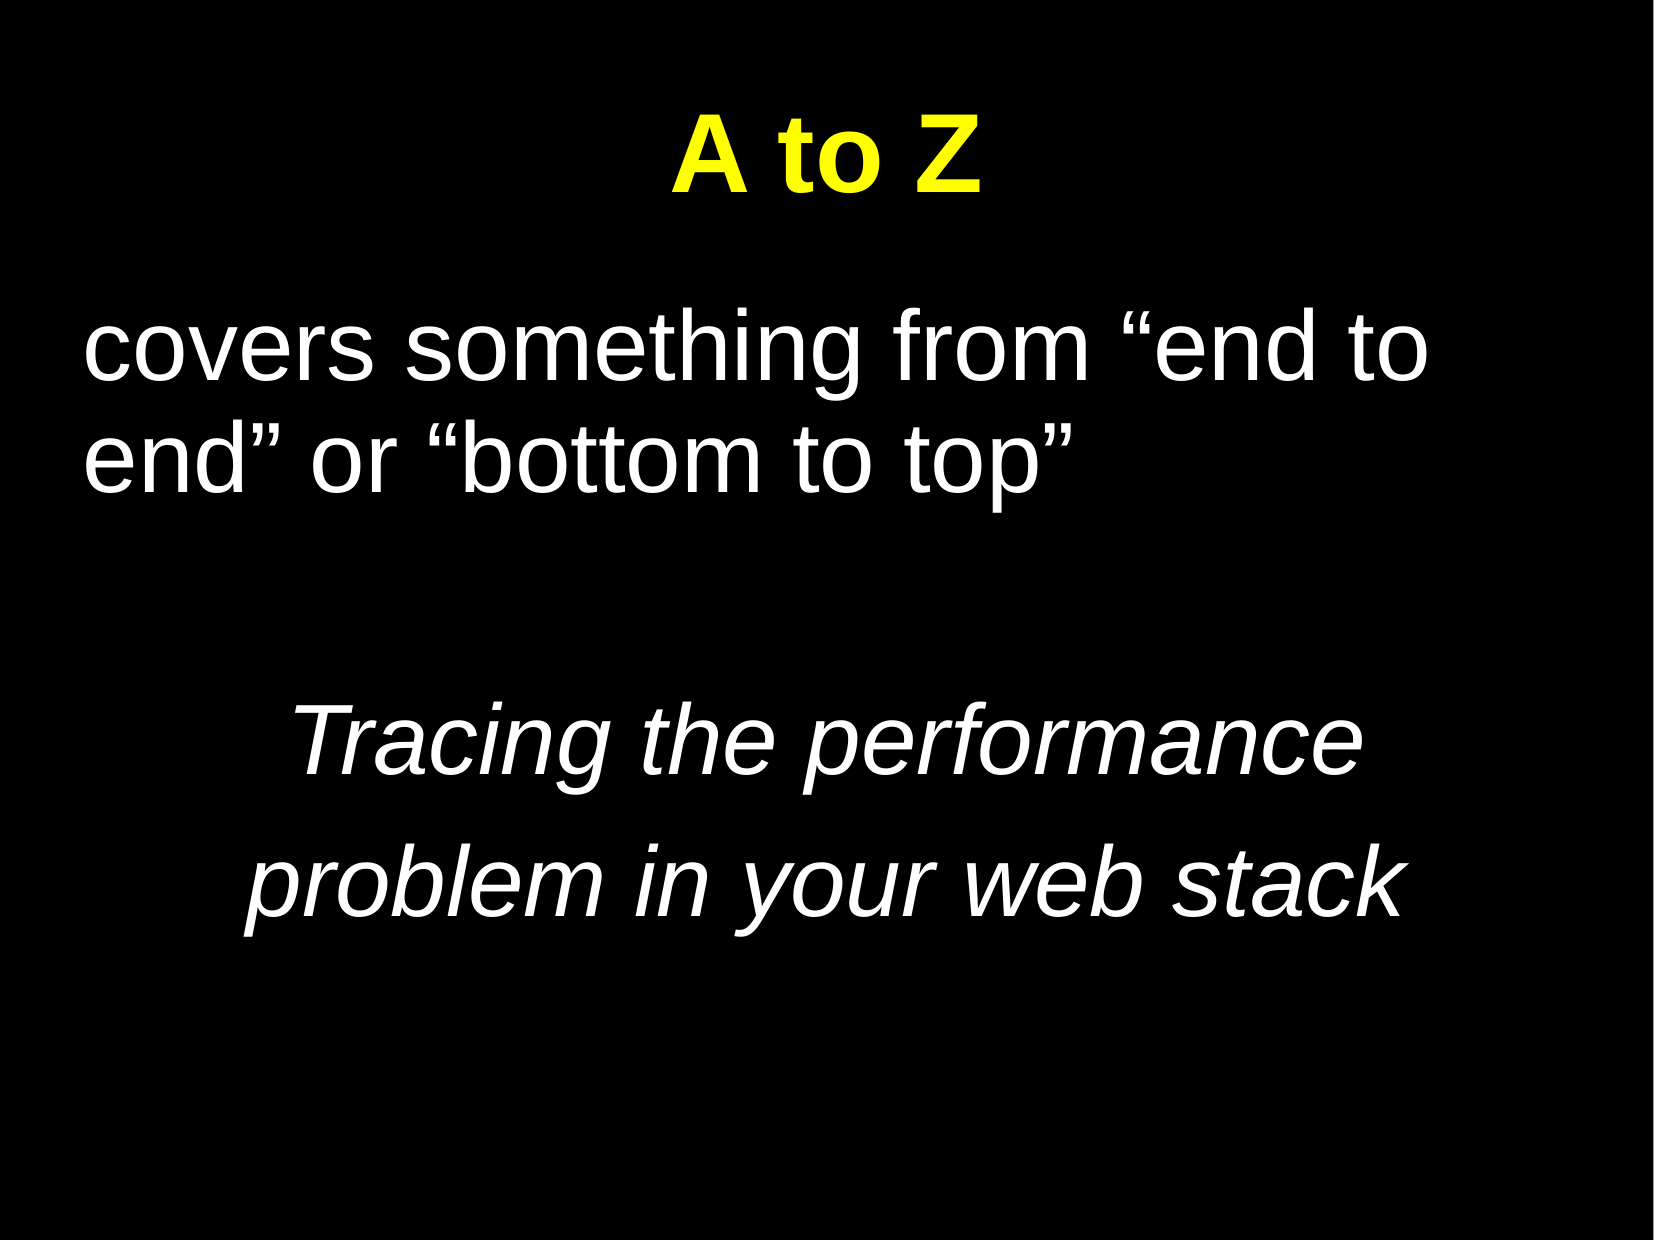

# A to Z
covers something from “end to end” or “bottom to top”
Tracing the performance
problem in your web stack